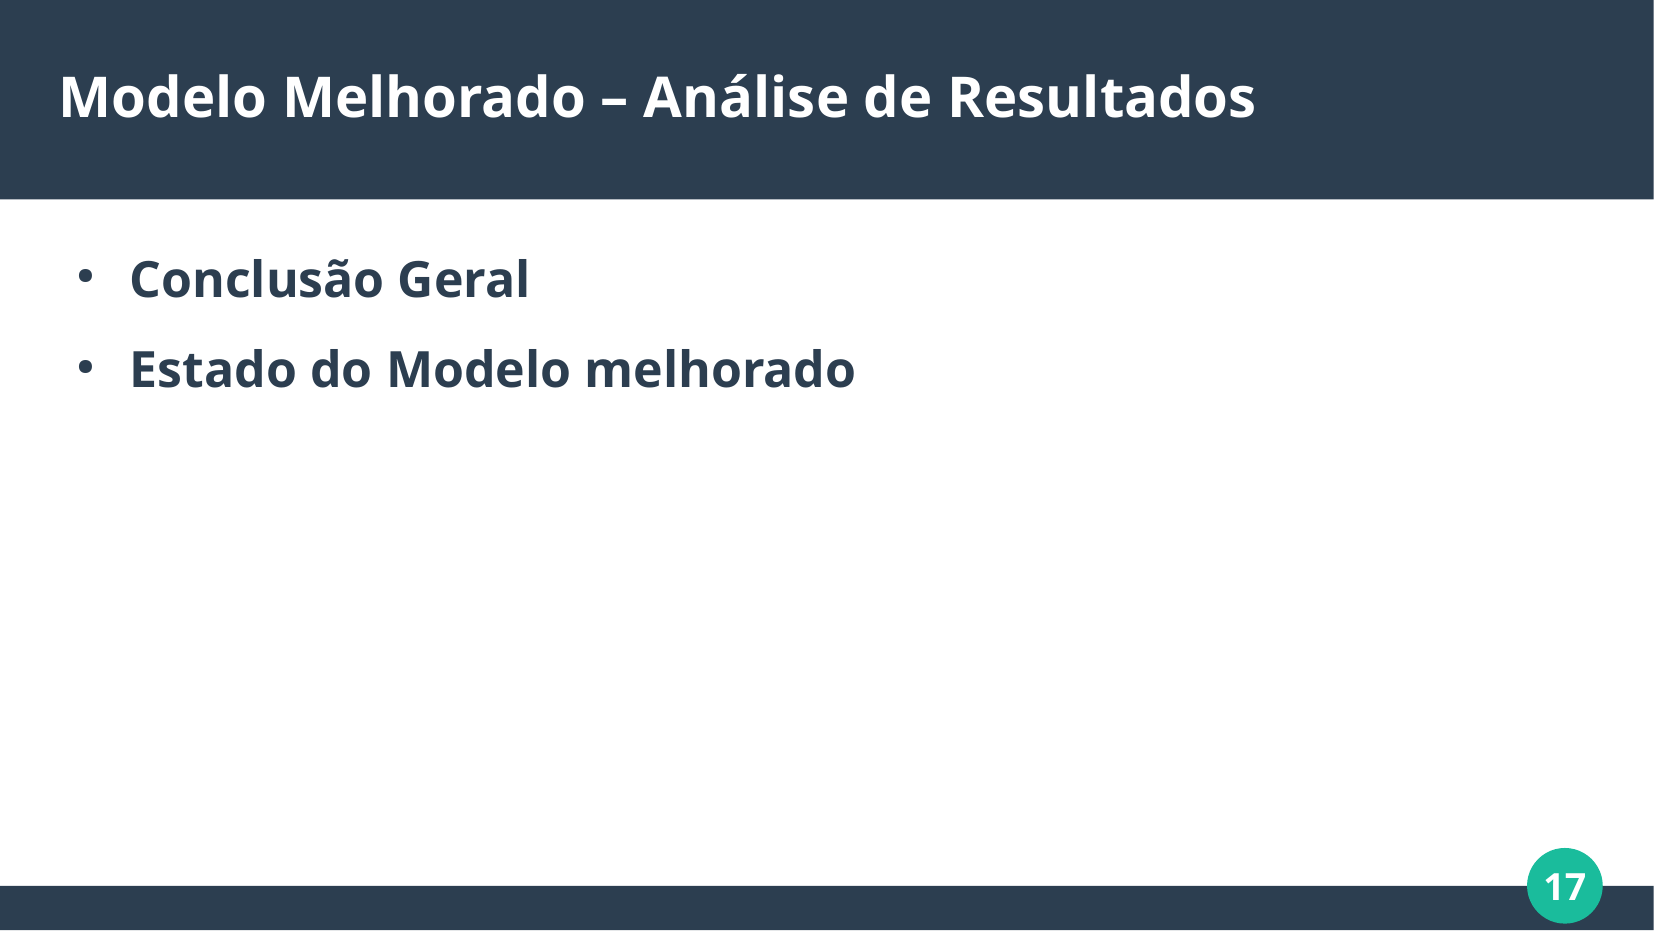

# Modelo Melhorado – Análise de Resultados
Conclusão Geral
Estado do Modelo melhorado